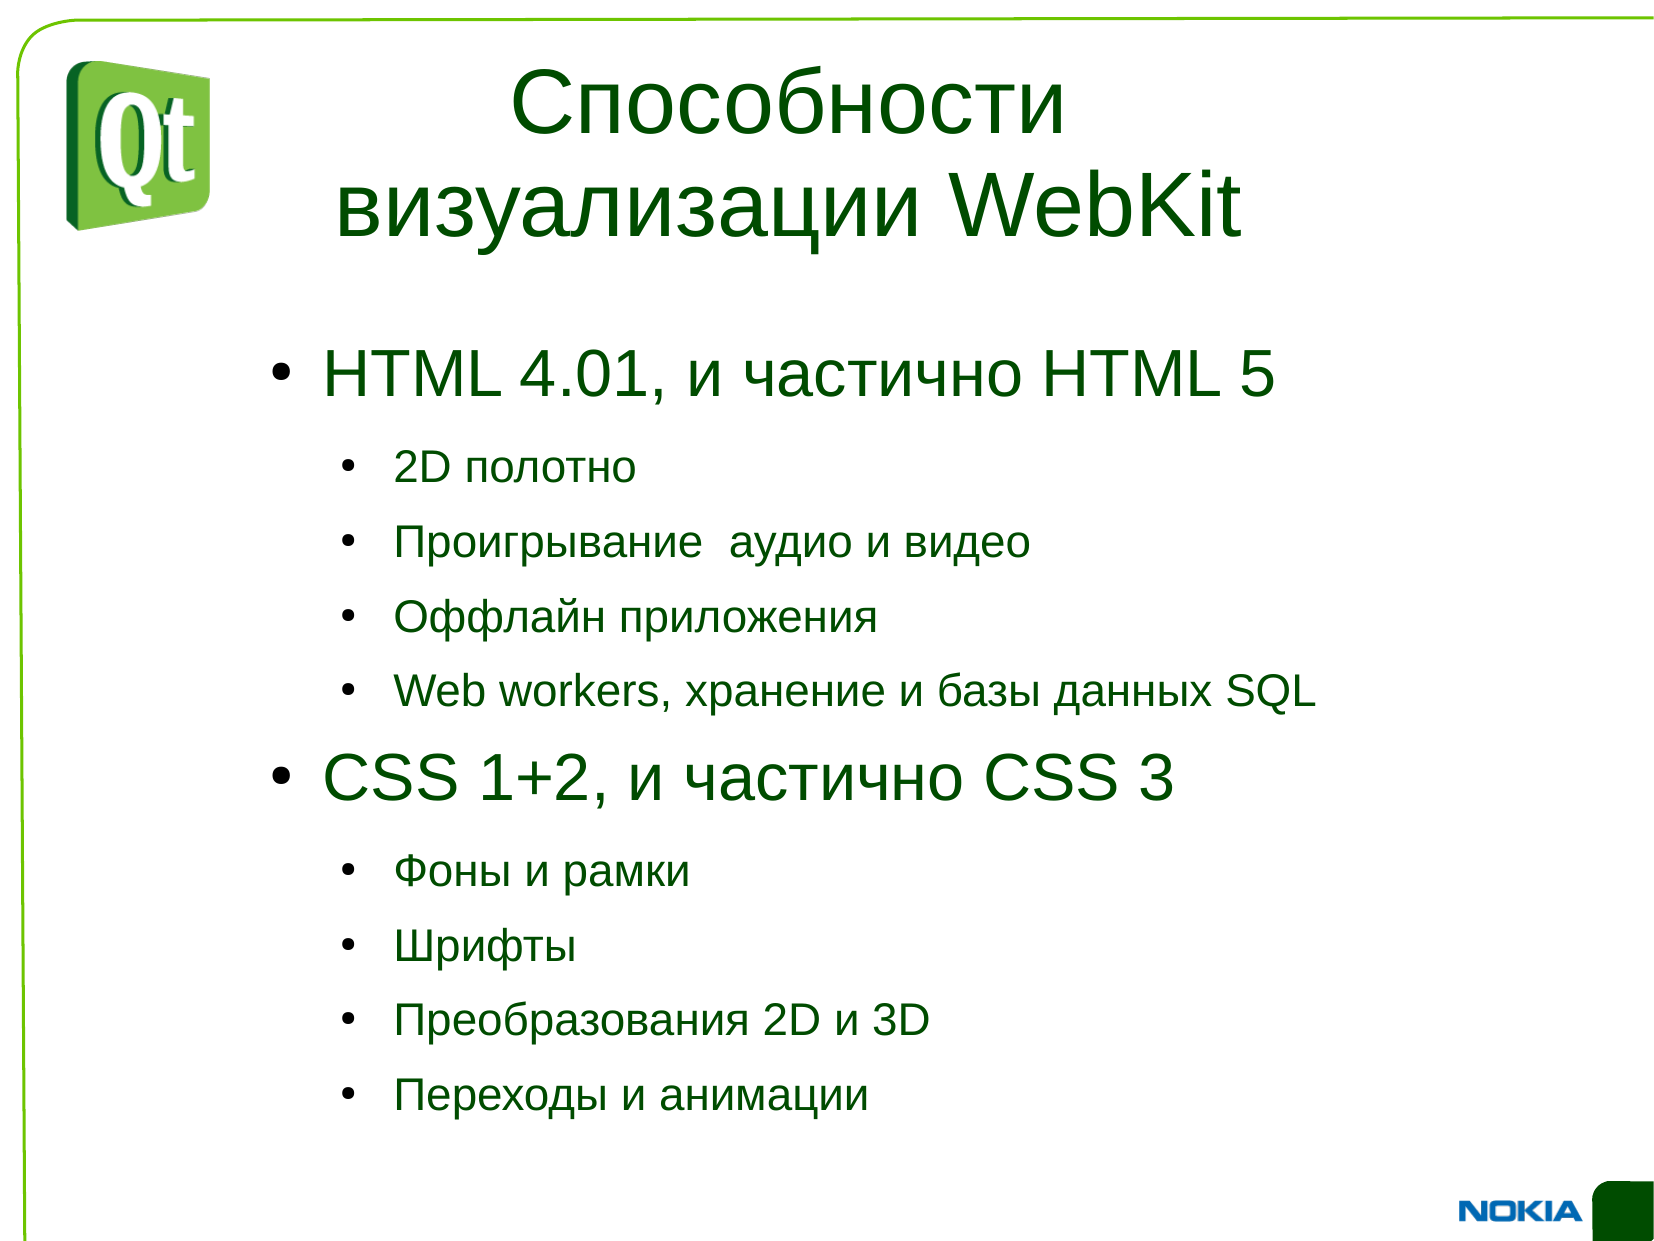

# Способности визуализации WebKit
HTML 4.01, и частично HTML 5
2D полотно
Проигрывание аудио и видео
Оффлайн приложения
Web workers, хранение и базы данных SQL
CSS 1+2, и частично CSS 3
Фоны и рамки
Шрифты
Преобразования 2D и 3D
Переходы и анимации